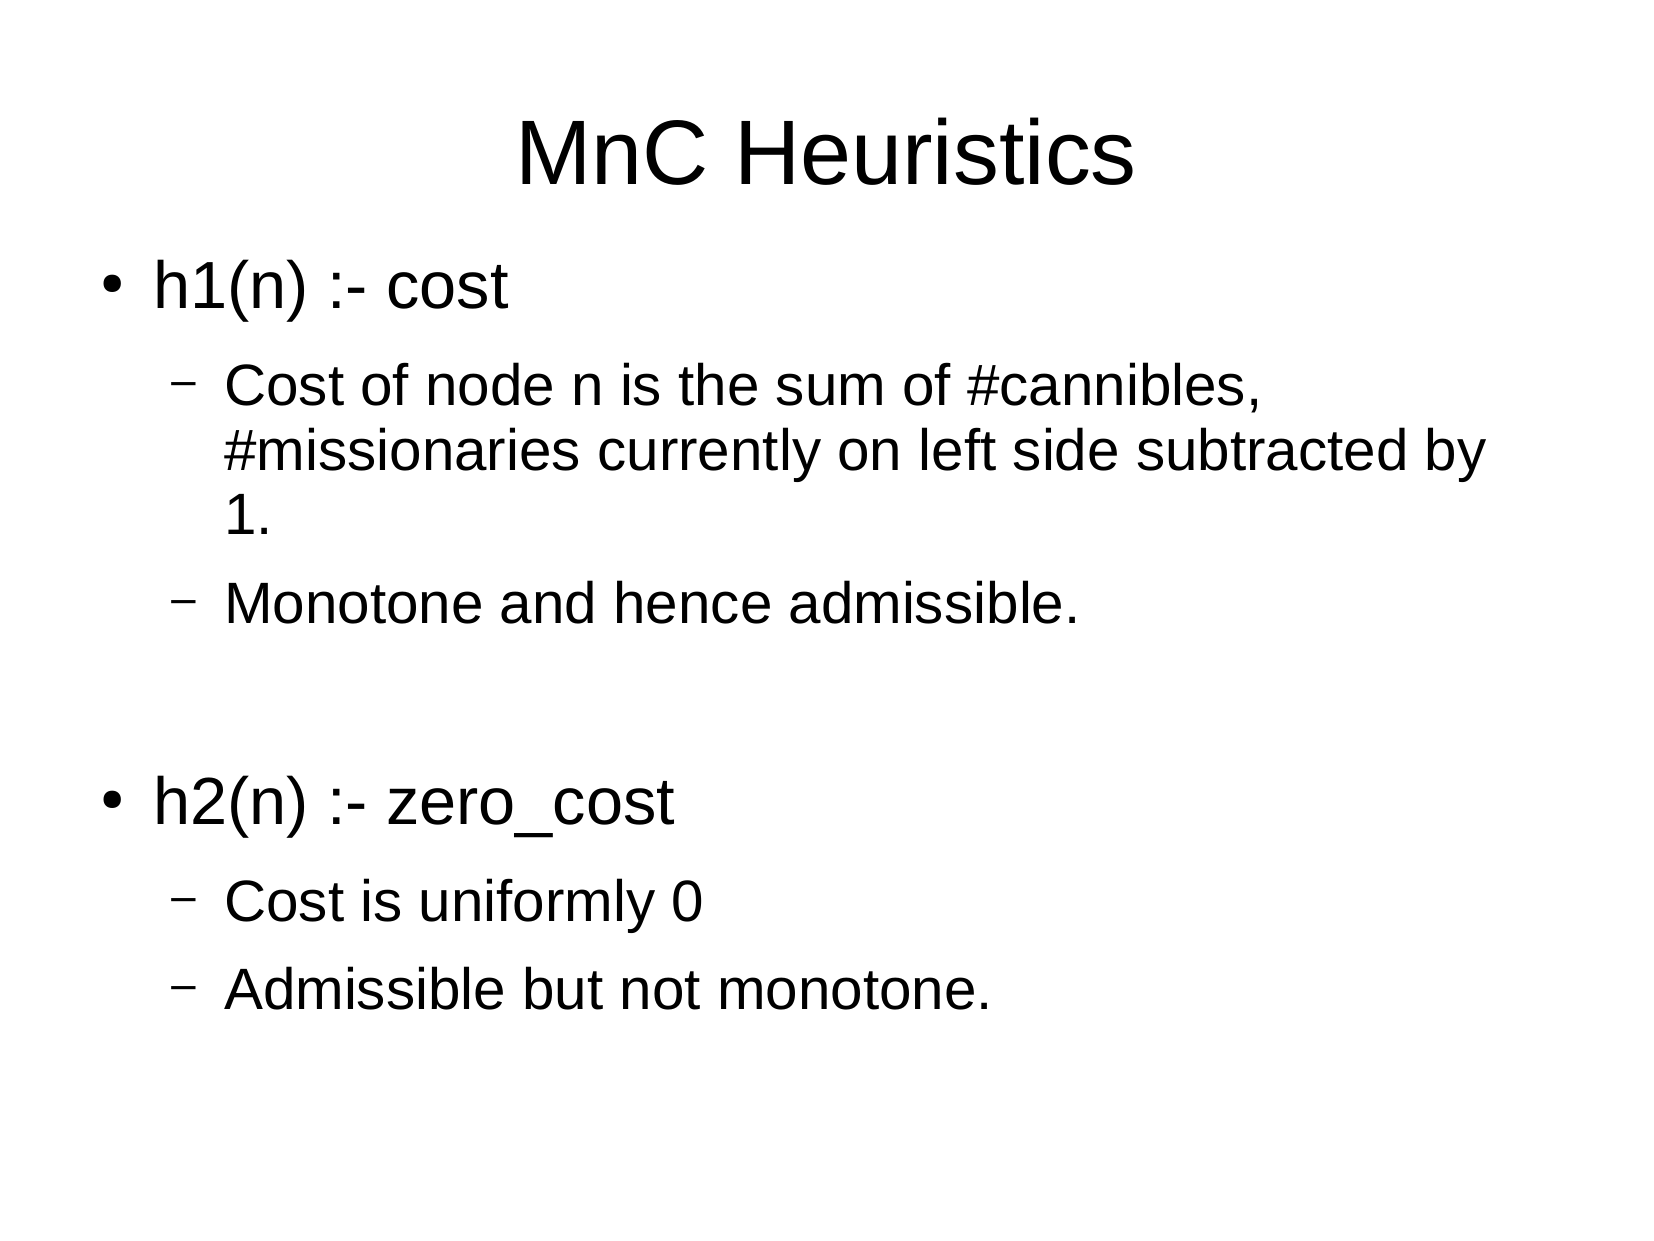

# MnC Heuristics
h1(n) :- cost
Cost of node n is the sum of #cannibles, #missionaries currently on left side subtracted by 1.
Monotone and hence admissible.
h2(n) :- zero_cost
Cost is uniformly 0
Admissible but not monotone.